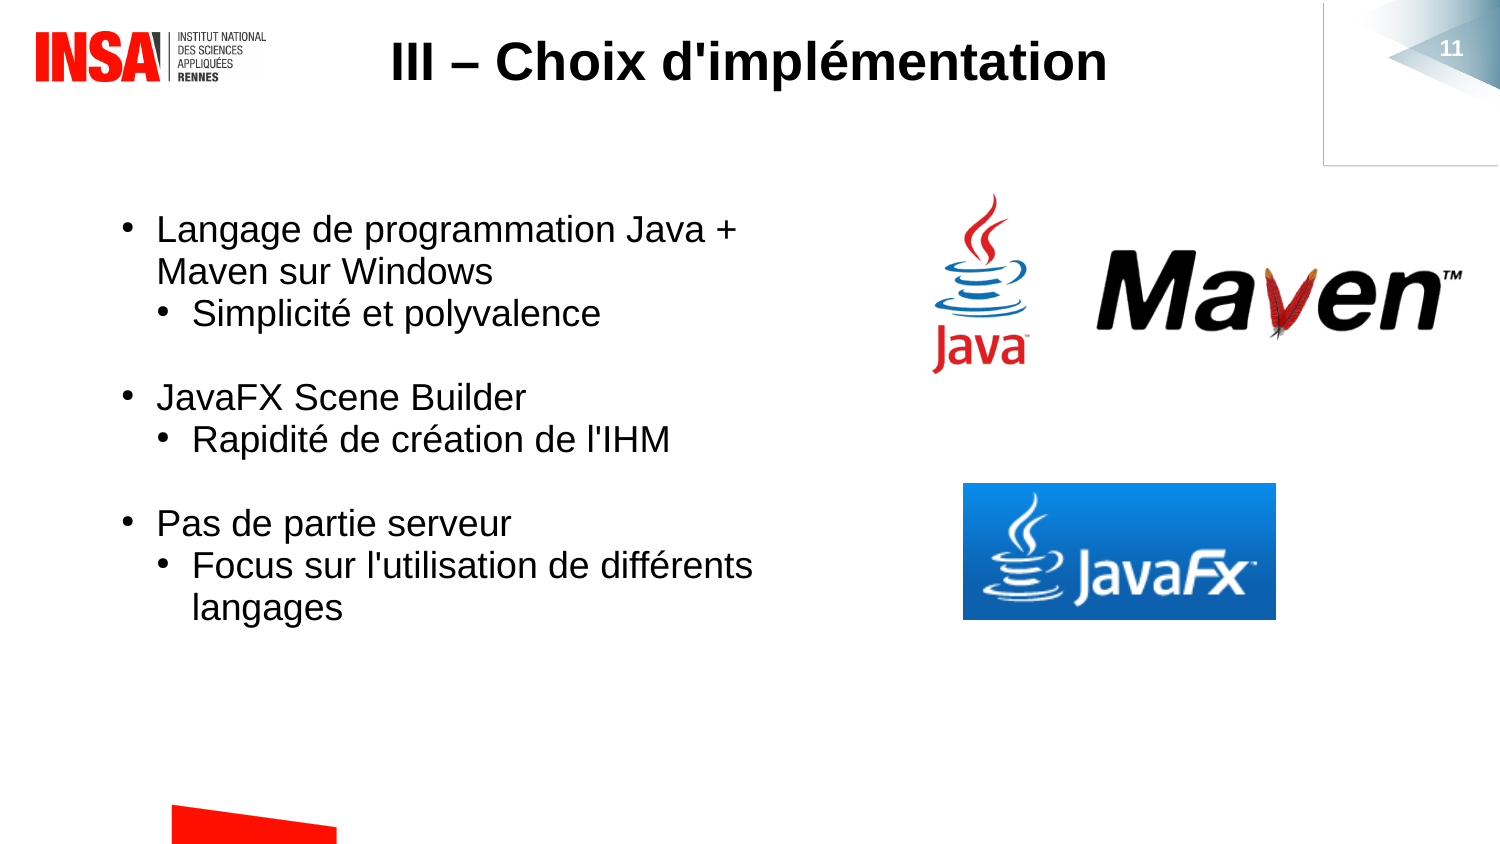

III – Choix d'implémentation
Langage de programmation Java + Maven sur Windows
Simplicité et polyvalence
JavaFX Scene Builder
Rapidité de création de l'IHM
Pas de partie serveur
Focus sur l'utilisation de différents langages